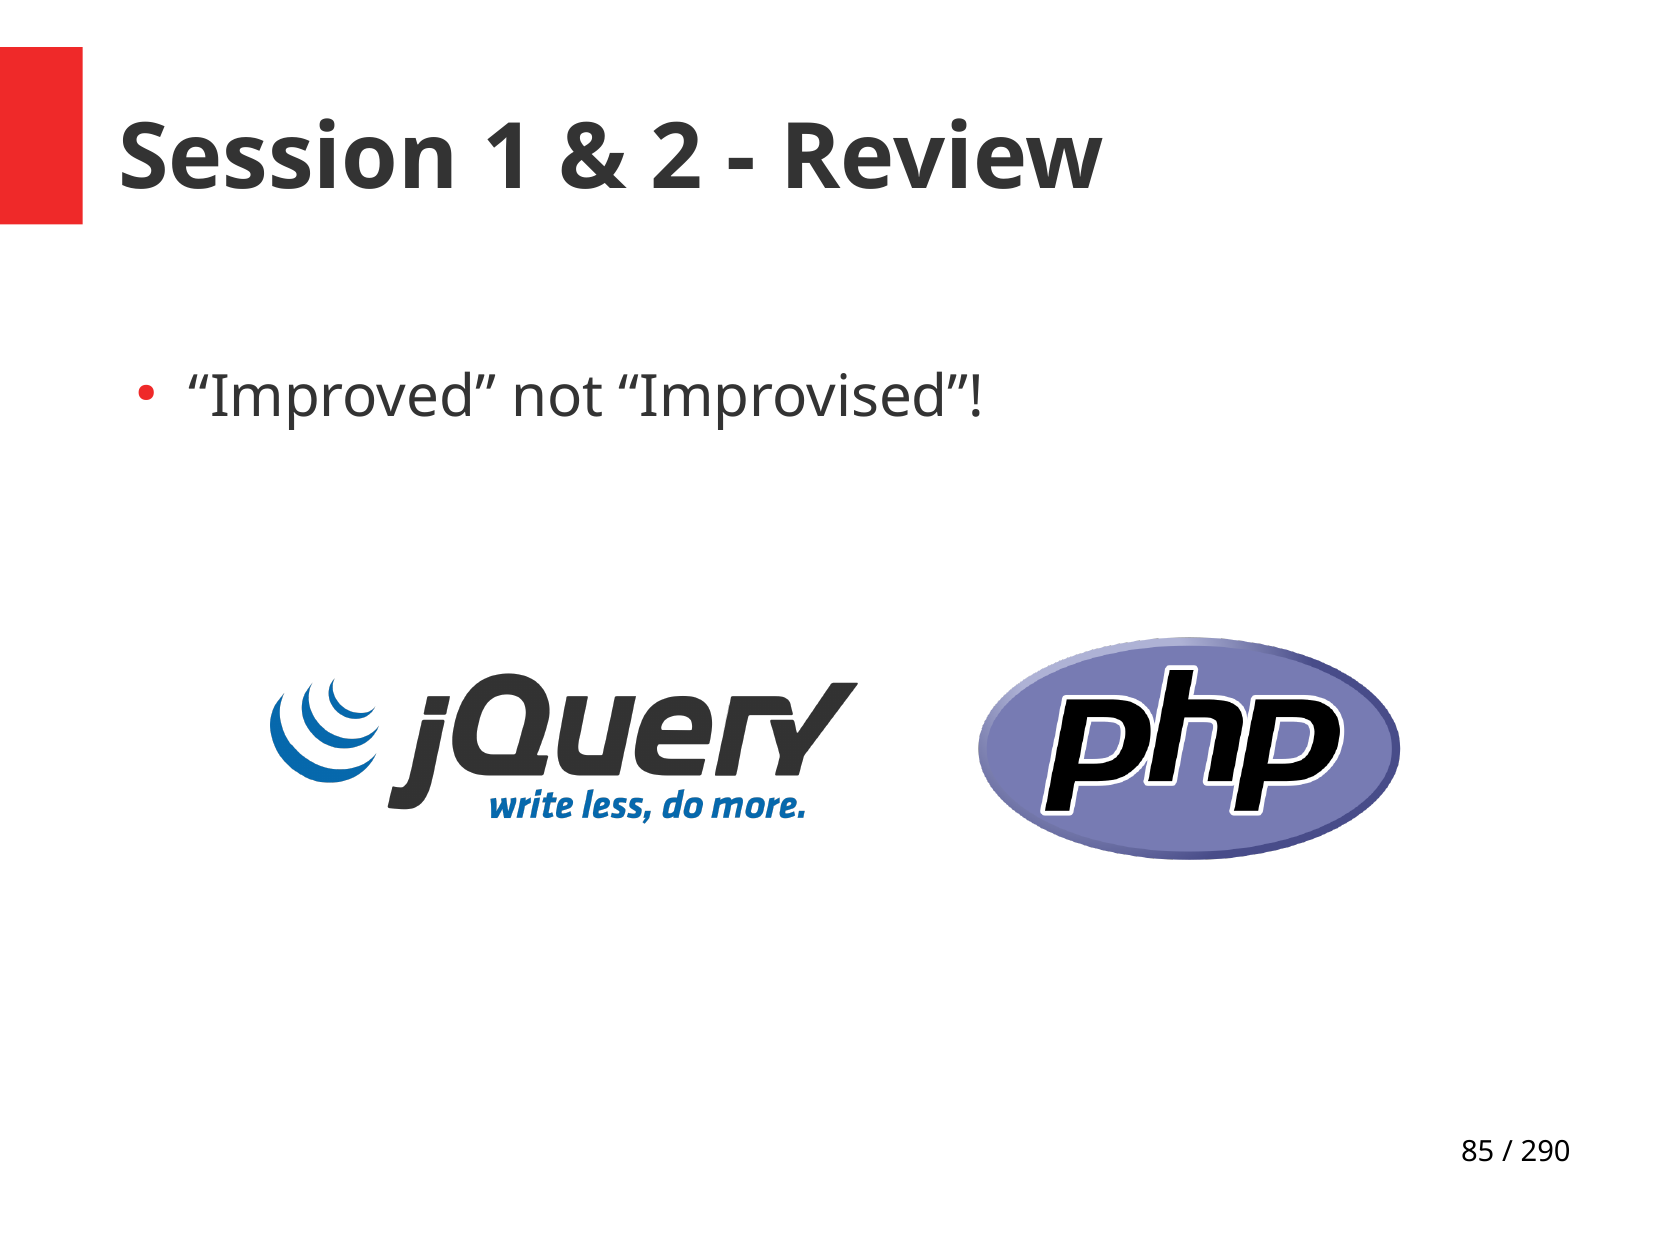

# Session 1 & 2 - Review
“Improved” not “Improvised”!
85